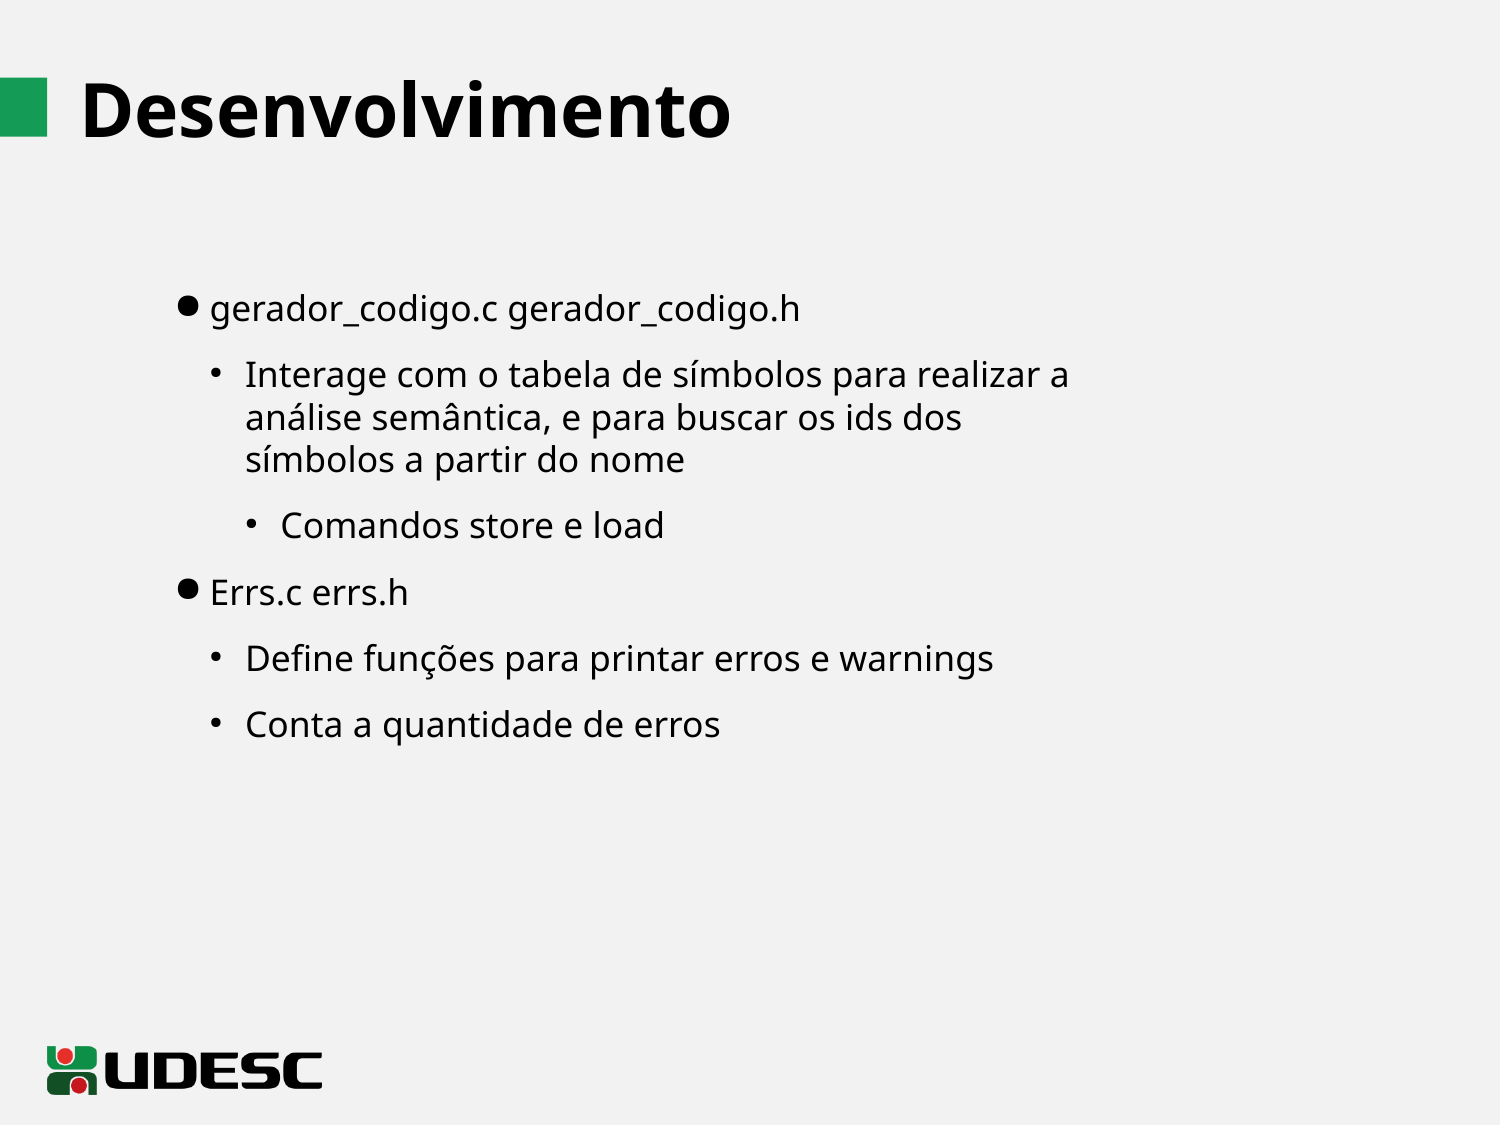

Desenvolvimento
gerador_codigo.c gerador_codigo.h
Interage com o tabela de símbolos para realizar a análise semântica, e para buscar os ids dos símbolos a partir do nome
Comandos store e load
Errs.c errs.h
Define funções para printar erros e warnings
Conta a quantidade de erros